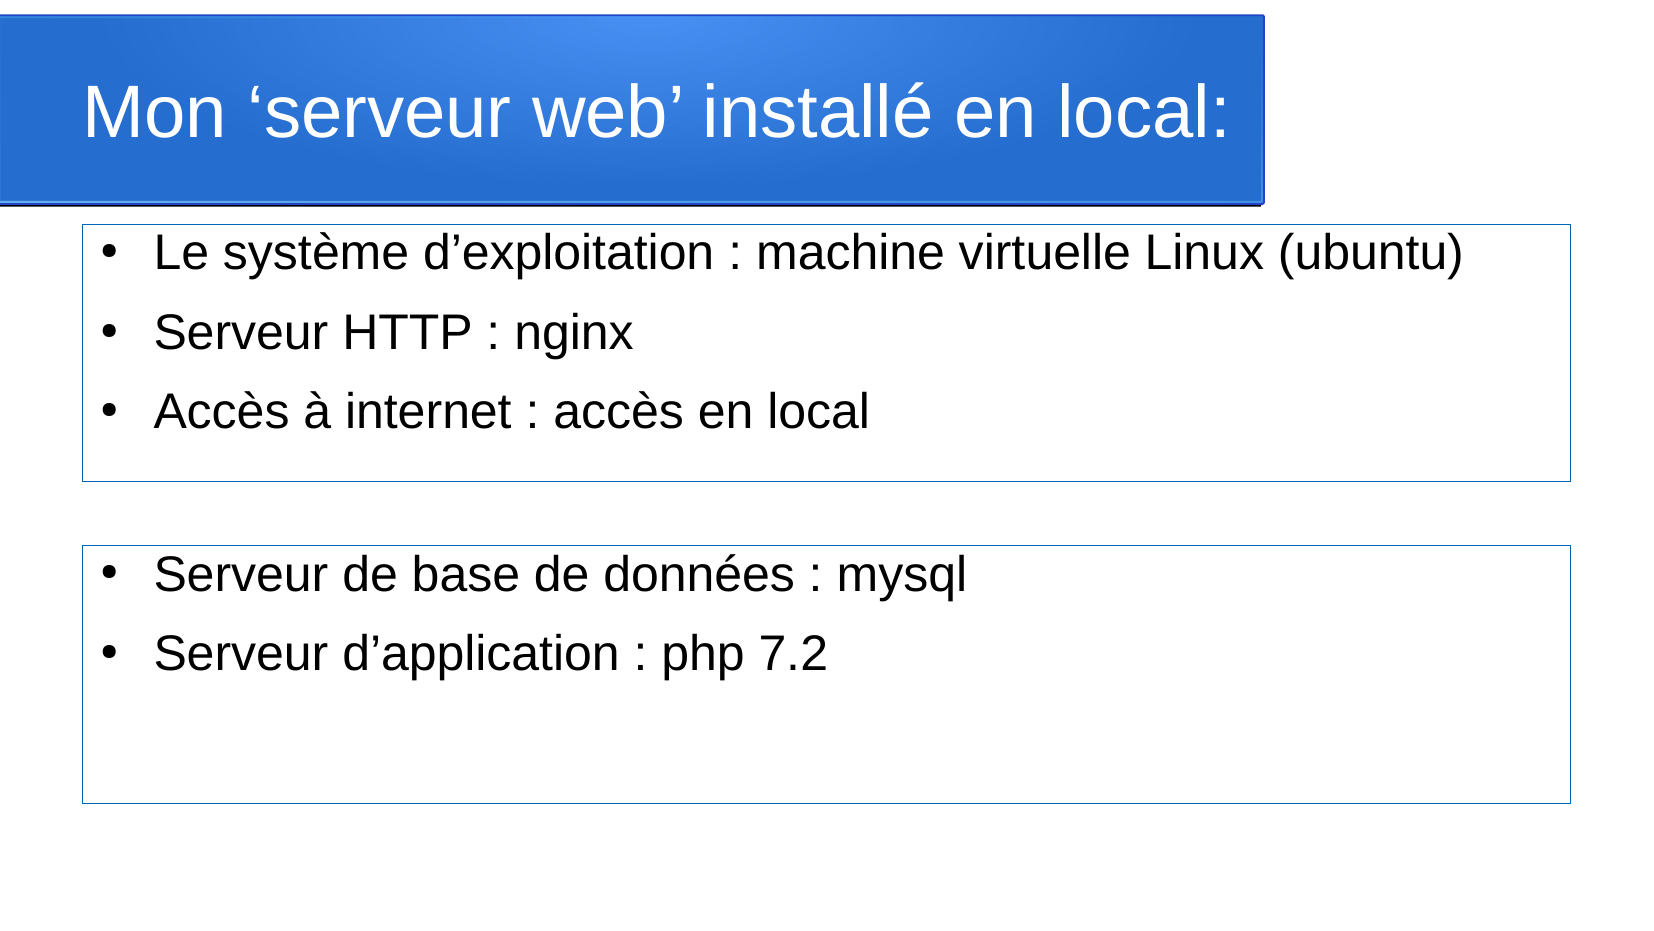

# Mon ‘serveur web’ installé en local:
Le système d’exploitation : machine virtuelle Linux (ubuntu)
Serveur HTTP : nginx
Accès à internet : accès en local
Serveur de base de données : mysql
Serveur d’application : php 7.2